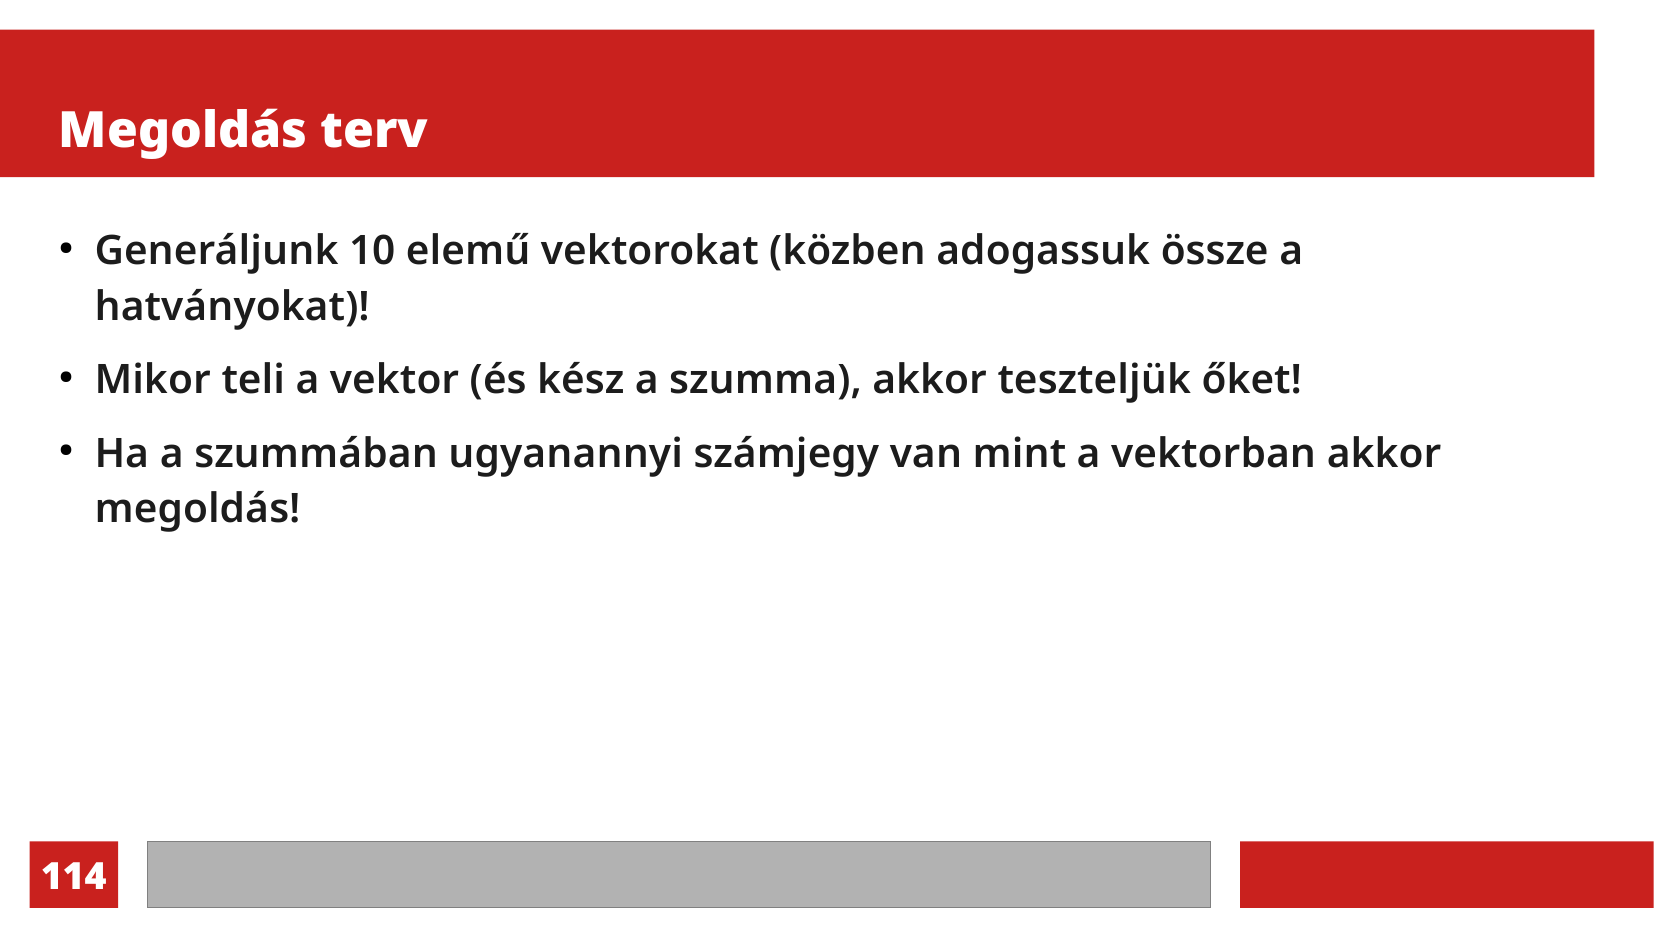

# Megoldás terv
Generáljunk 10 elemű vektorokat (közben adogassuk össze a hatványokat)!
Mikor teli a vektor (és kész a szumma), akkor teszteljük őket!
Ha a szummában ugyanannyi számjegy van mint a vektorban akkor megoldás!
114